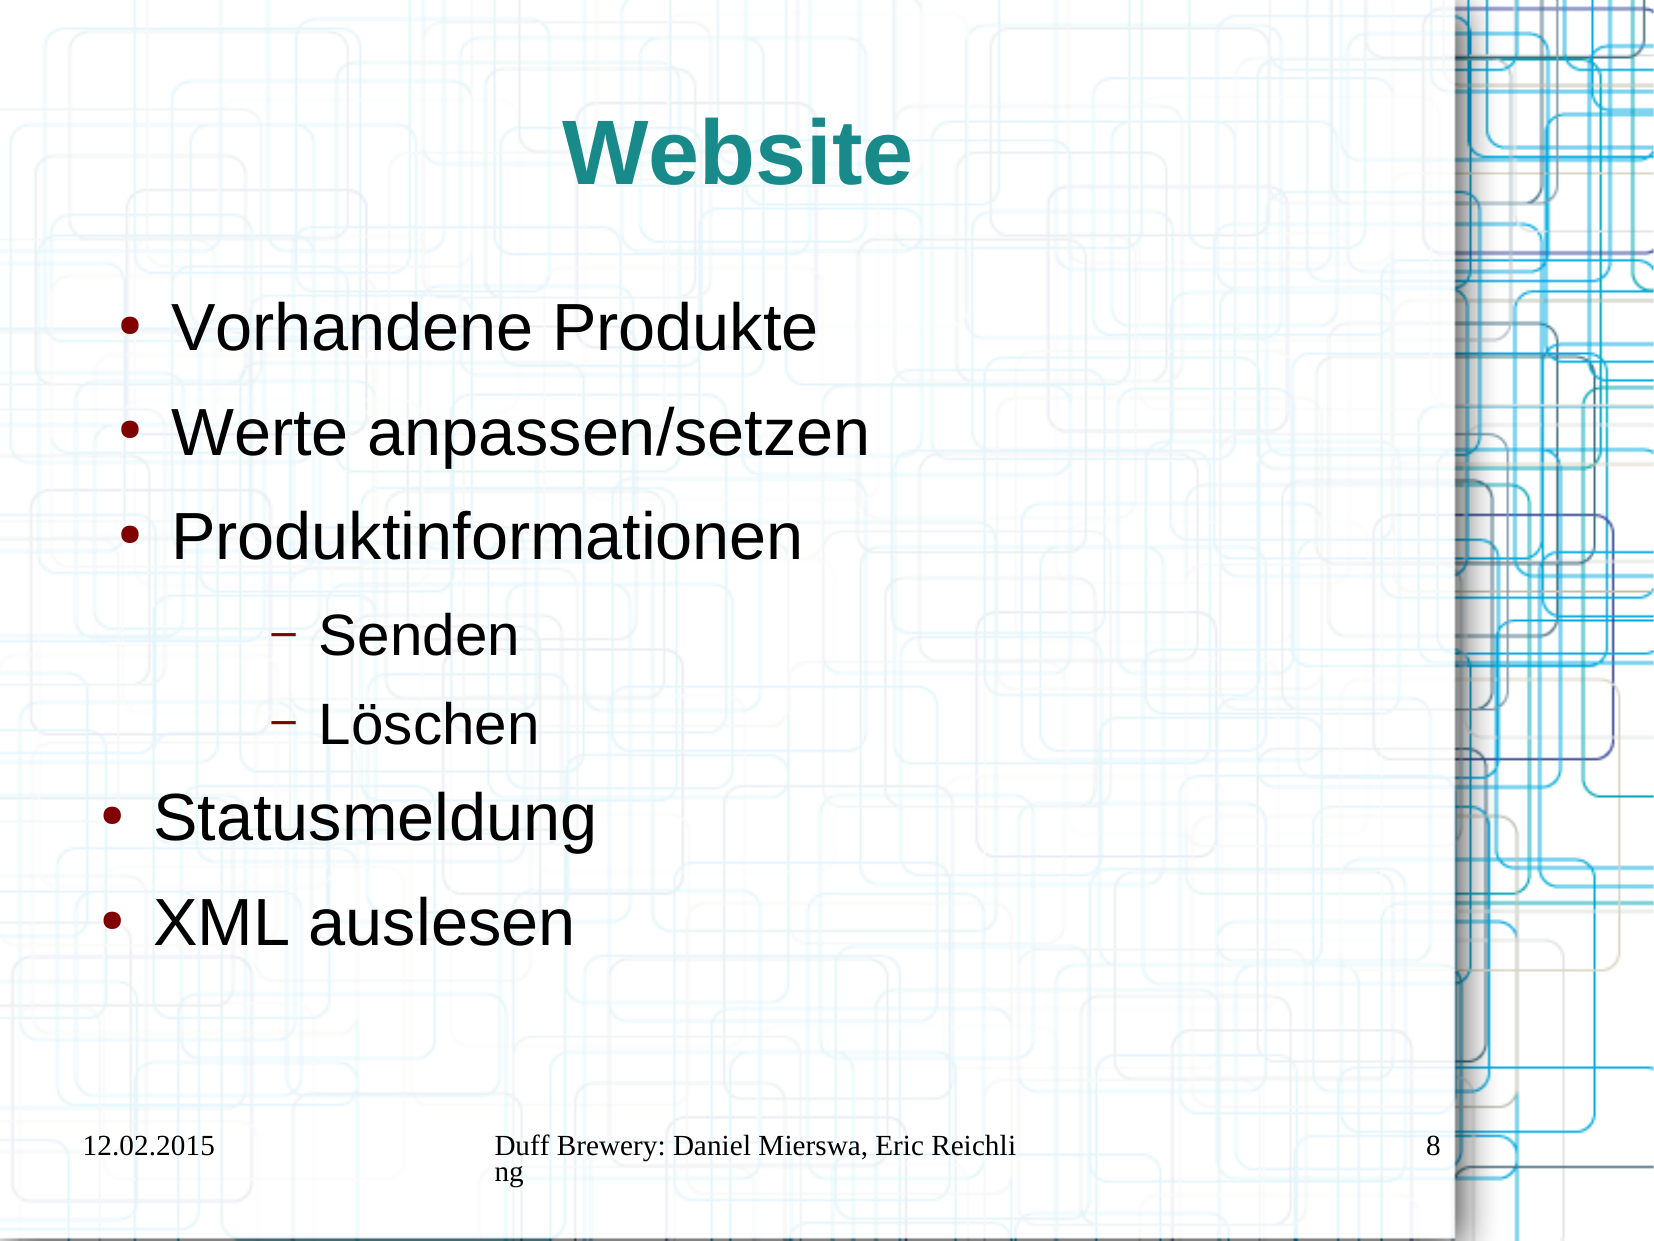

# Website
Vorhandene Produkte
Werte anpassen/setzen
Produktinformationen
Senden
Löschen
Statusmeldung
XML auslesen
12.02.2015
Duff Brewery: Daniel Mierswa, Eric Reichling
8